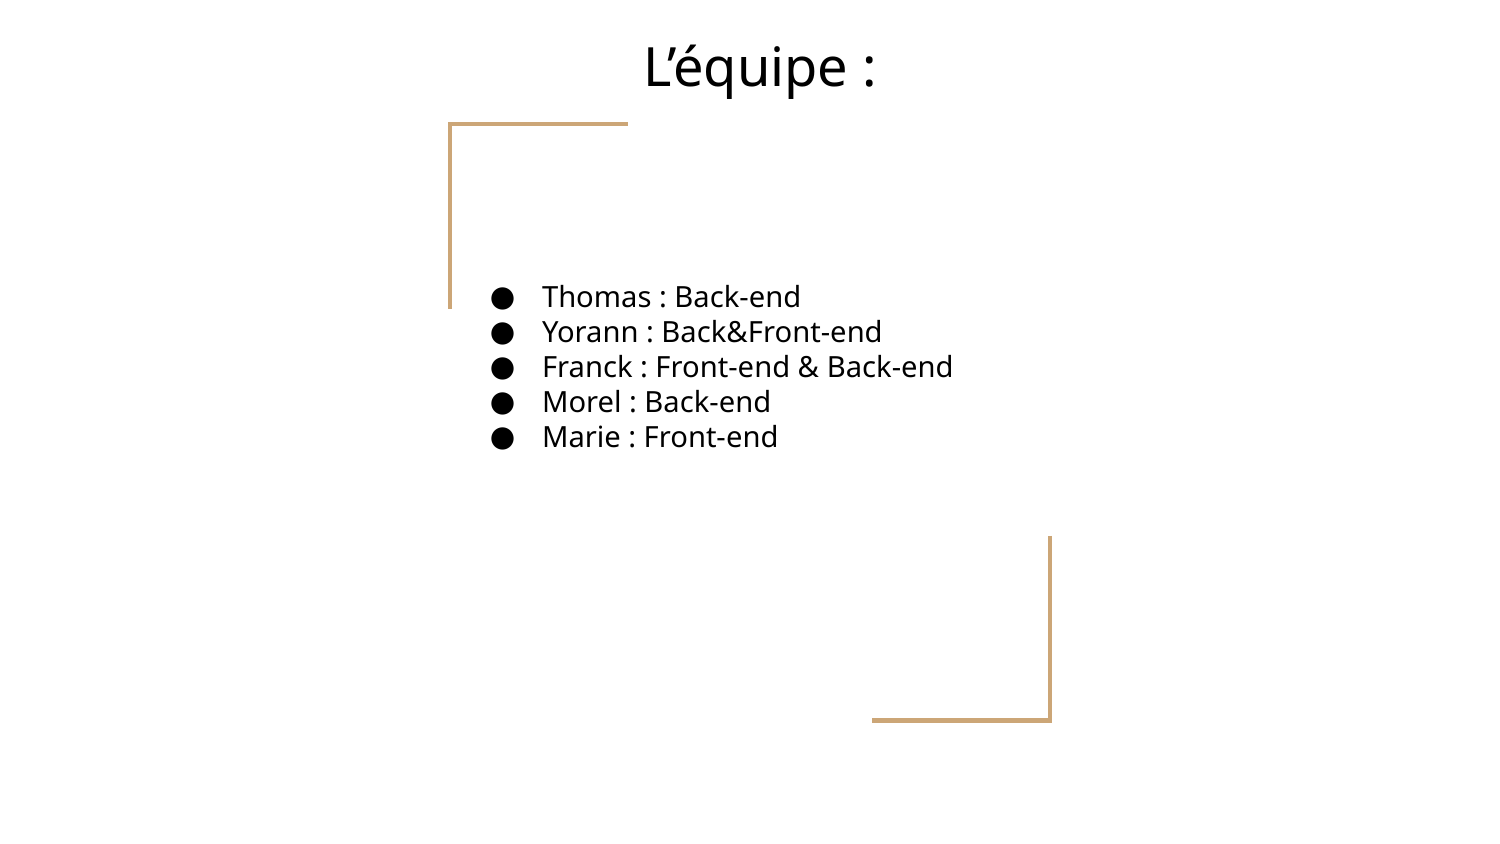

# L’équipe :
Thomas : Back-end
Yorann : Back&Front-end
Franck : Front-end & Back-end
Morel : Back-end
Marie : Front-end